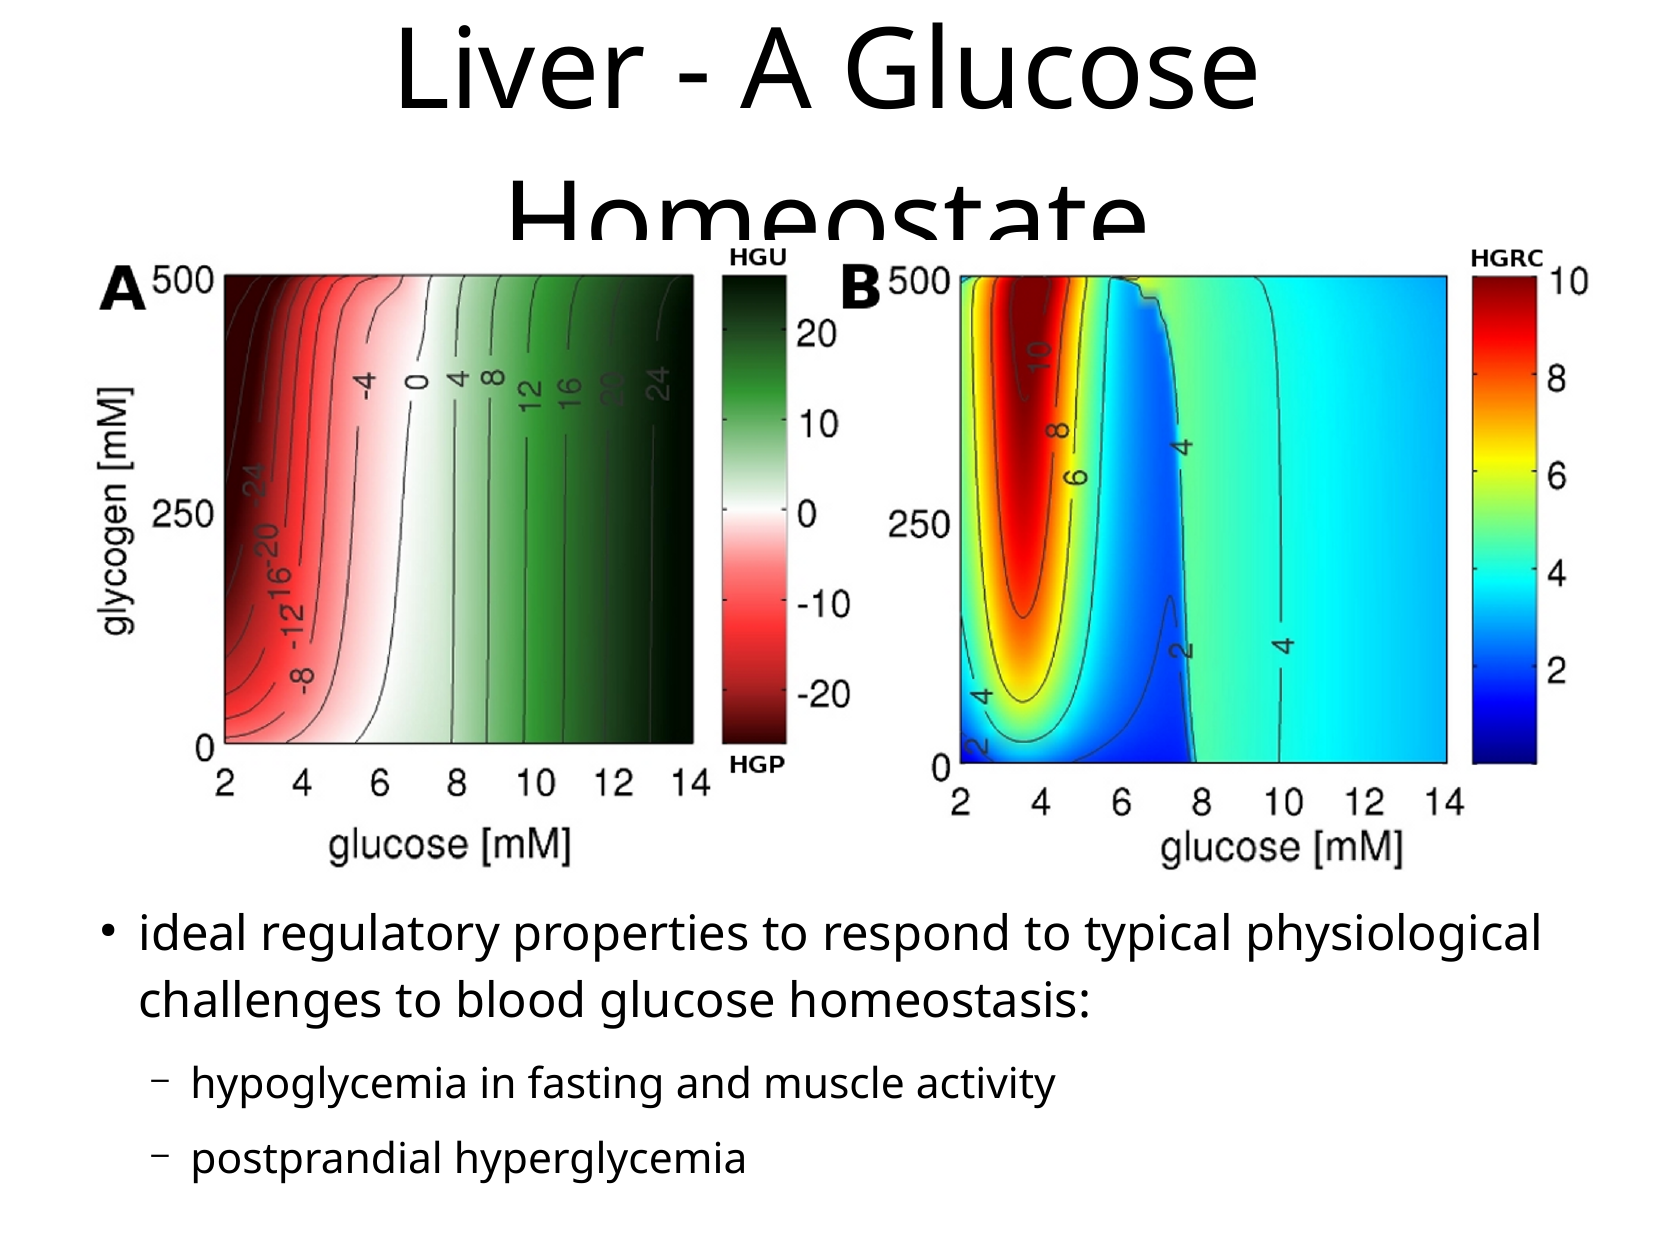

# Liver - A Glucose Homeostate
ideal regulatory properties to respond to typical physiological challenges to blood glucose homeostasis:
hypoglycemia in fasting and muscle activity
postprandial hyperglycemia